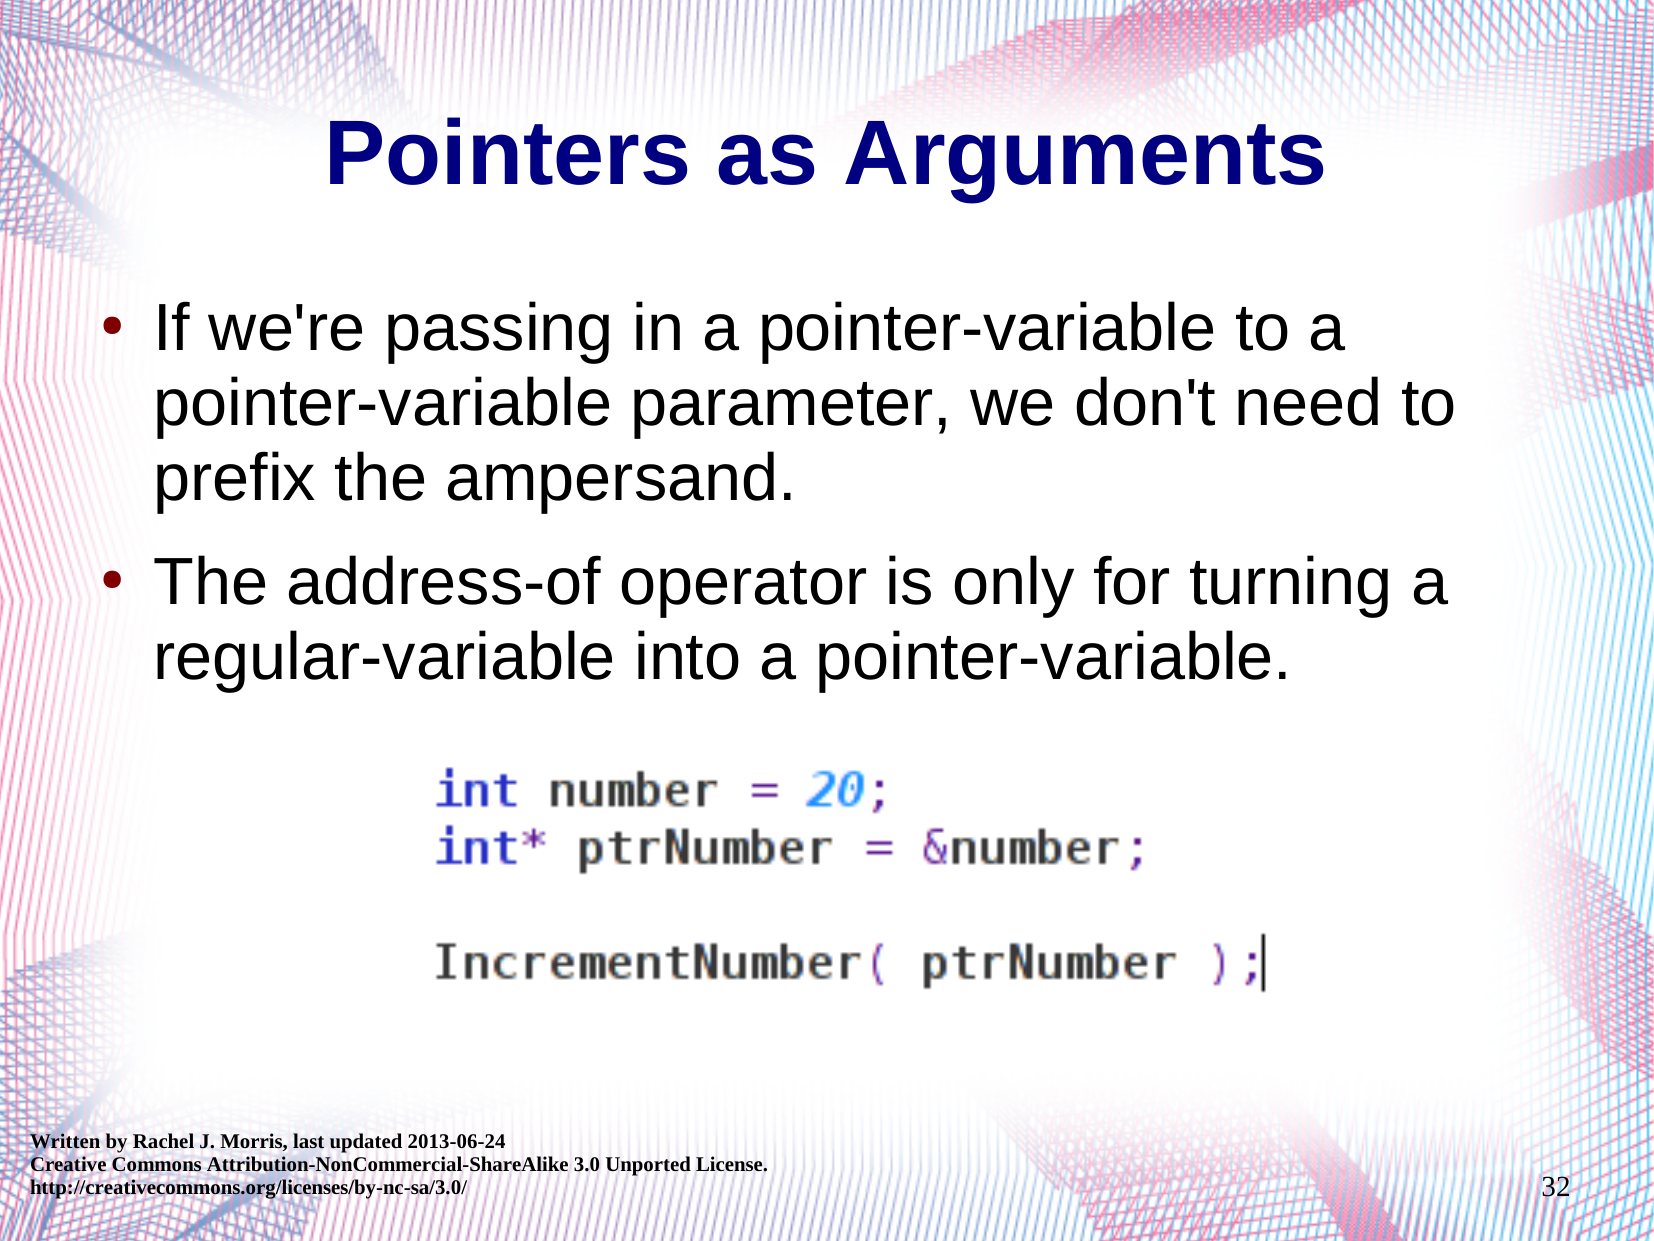

# Pointers as Arguments
If we're passing in a pointer-variable to a pointer-variable parameter, we don't need to prefix the ampersand.
The address-of operator is only for turning a regular-variable into a pointer-variable.
32